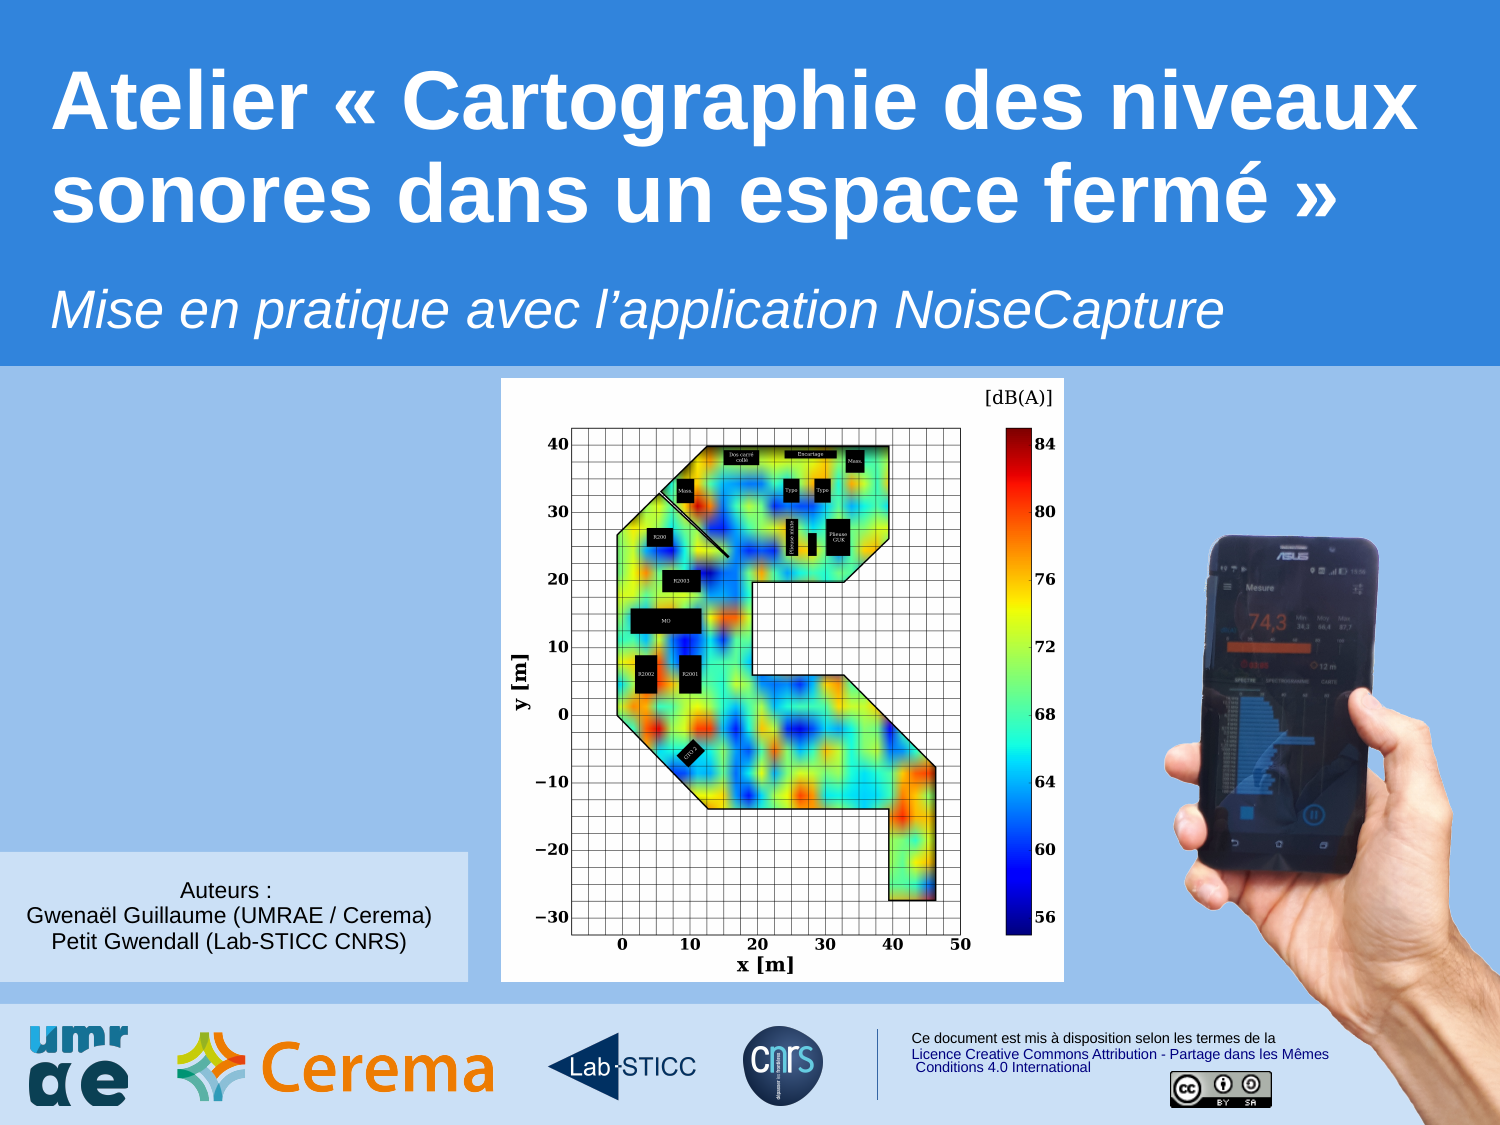

Atelier « Cartographie des niveaux sonores dans un espace fermé »
Mise en pratique avec l’application NoiseCapture
Auteurs :
Gwenaël Guillaume (UMRAE / Cerema)
Petit Gwendall (Lab-STICC CNRS)
Ce document est mis à disposition selon les termes de la Licence Creative Commons Attribution - Partage dans les Mêmes Conditions 4.0 International